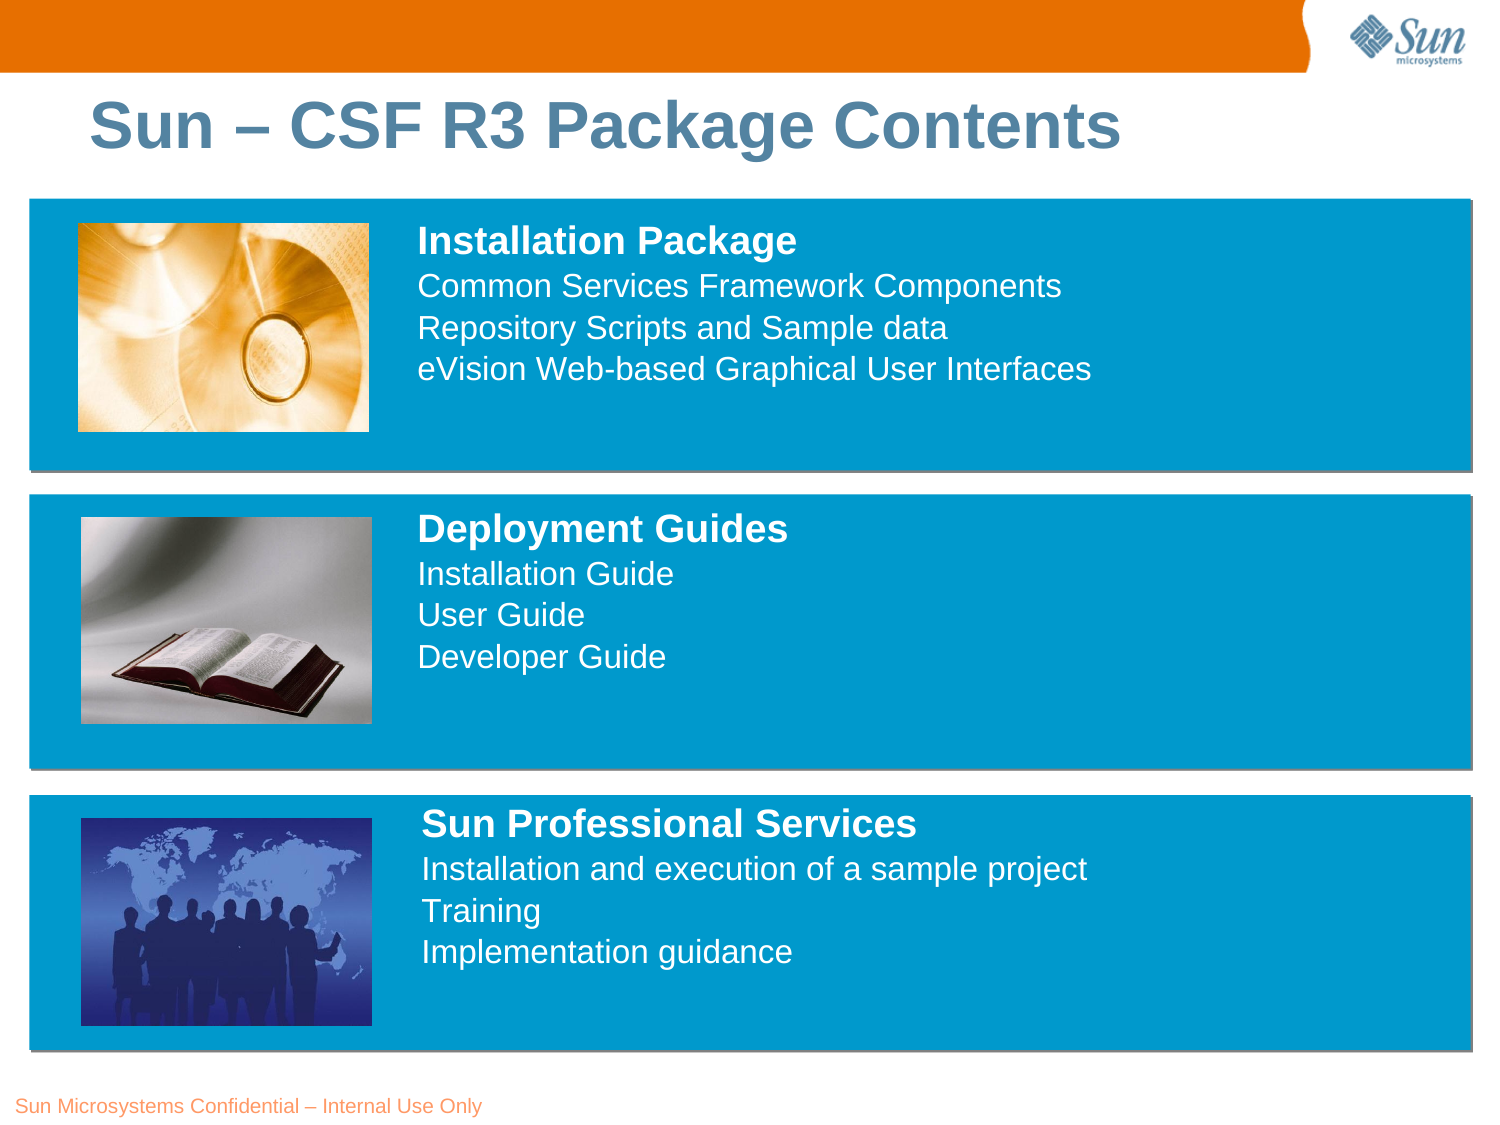

# Sun – CSF R3 Package Contents
Installation Package
Common Services Framework Components
Repository Scripts and Sample data
eVision Web-based Graphical User Interfaces
Deployment Guides
Installation Guide
User Guide
Developer Guide
Sun Professional Services
Installation and execution of a sample project
Training
Implementation guidance